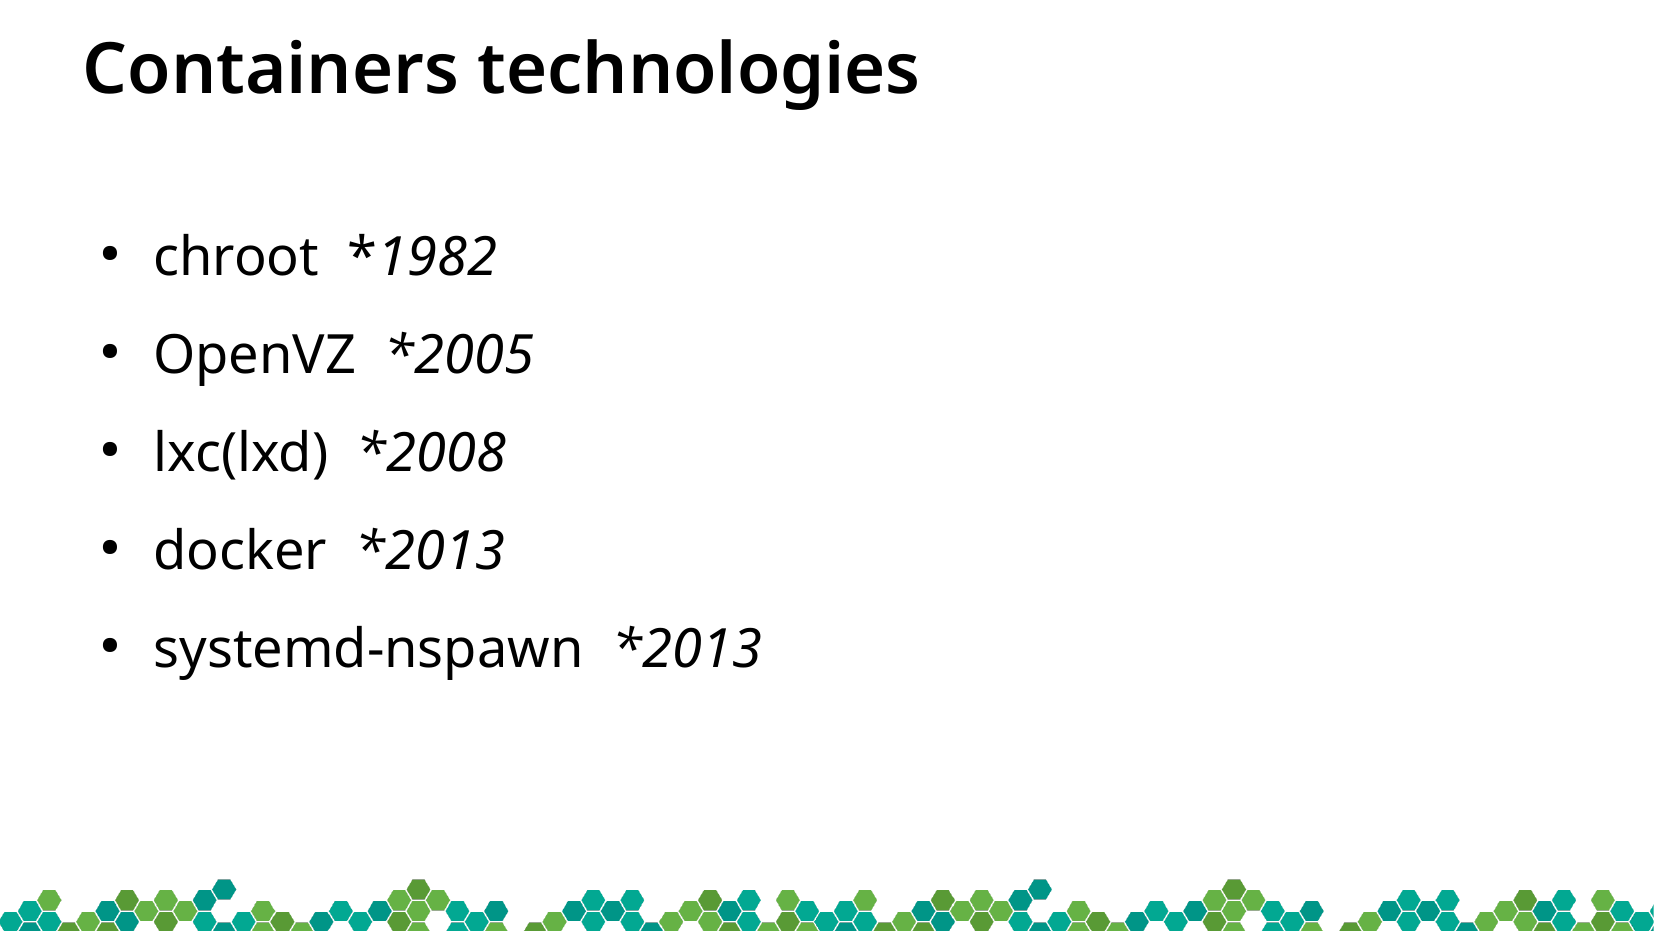

# Containers technologies
chroot *1982
OpenVZ *2005
lxc(lxd) *2008
docker *2013
systemd-nspawn *2013